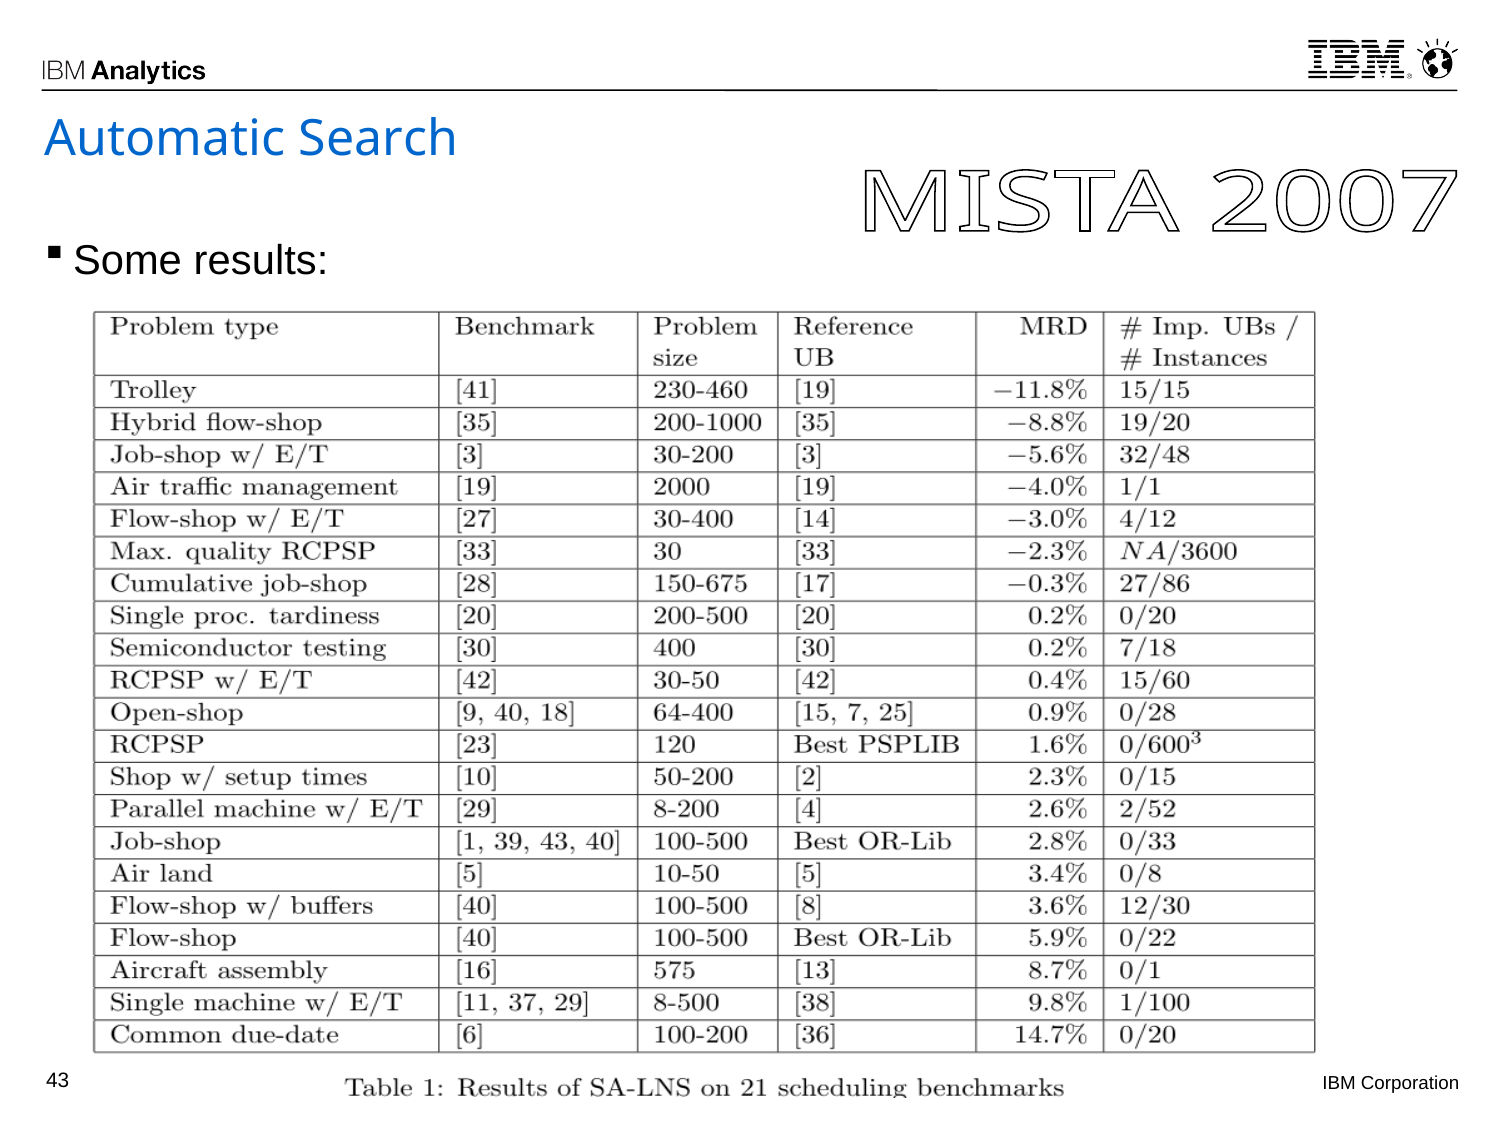

# Automatic Search
MISTA 2007
Some results: